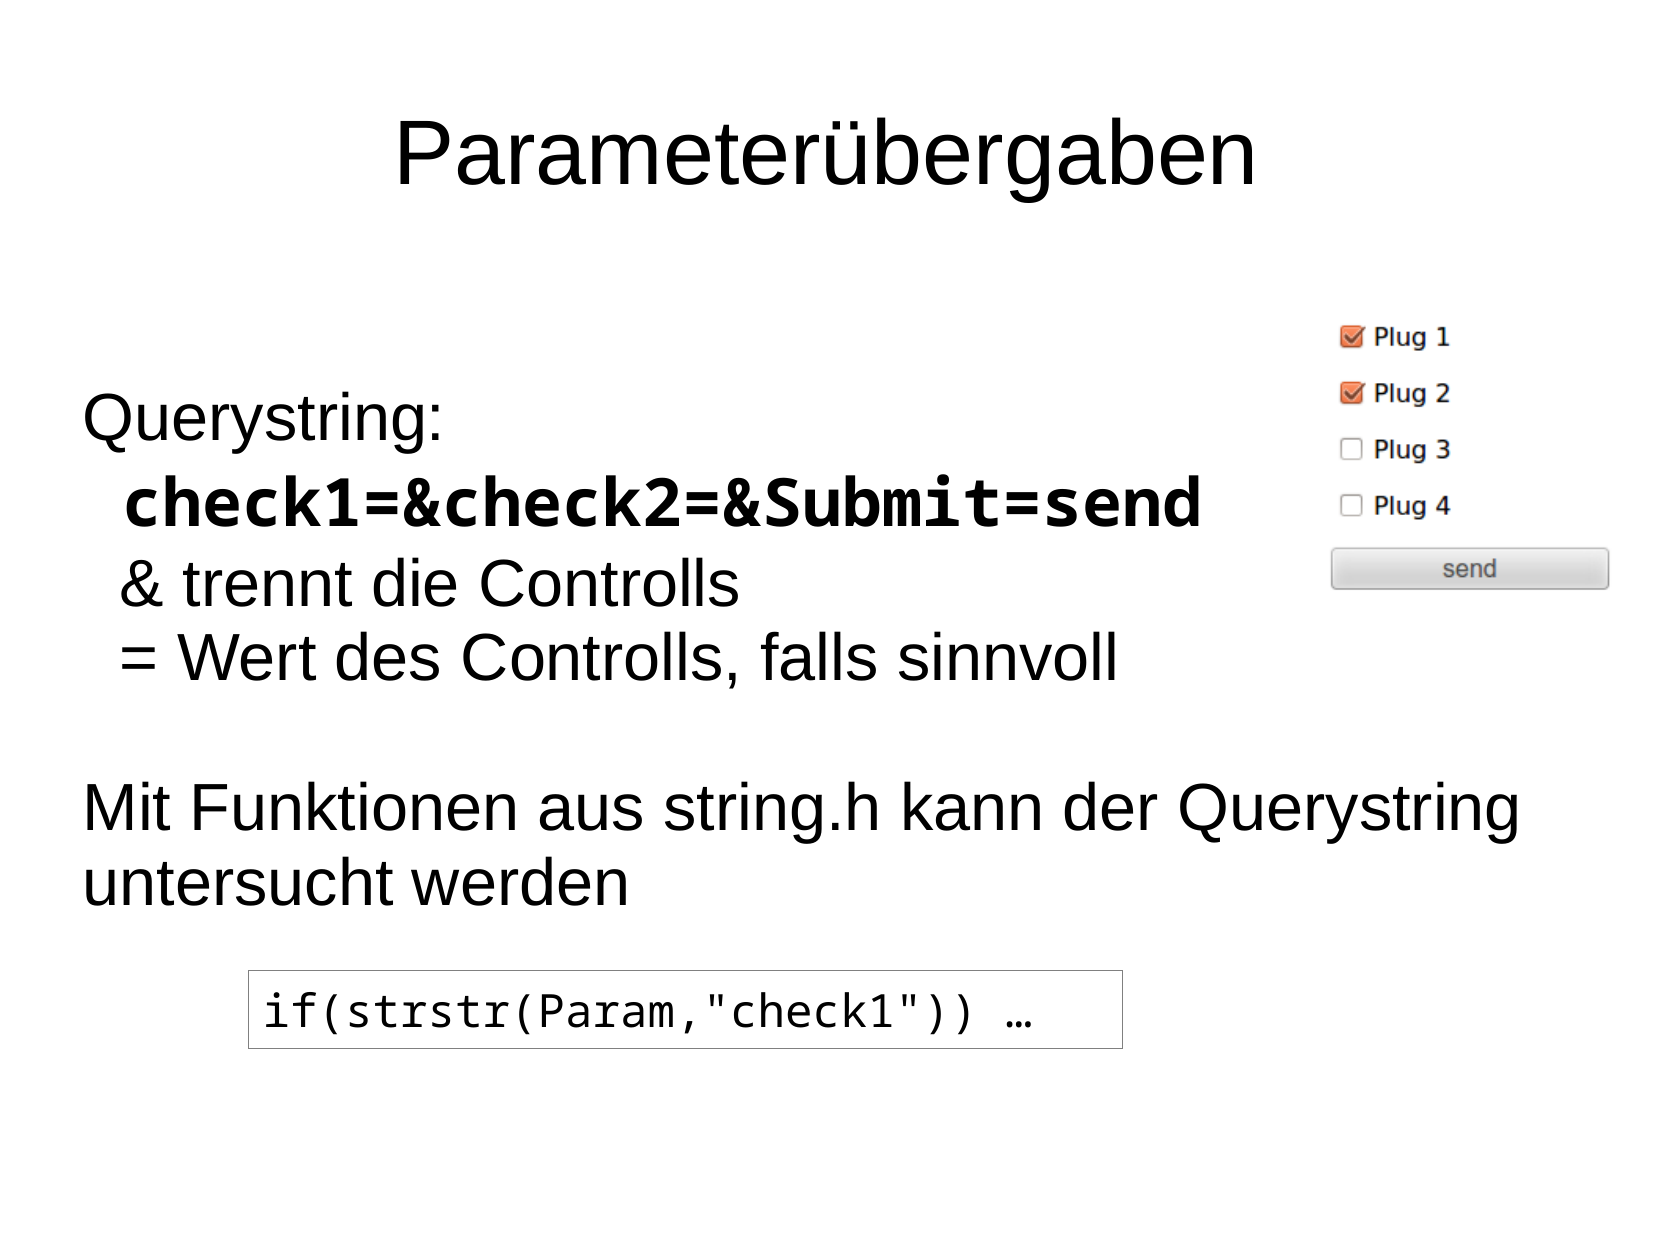

# Parameterübergaben
Querystring:
 check1=&check2=&Submit=send
 & trennt die Controlls
 = Wert des Controlls, falls sinnvoll
Mit Funktionen aus string.h kann der Querystring untersucht werden
if(strstr(Param,"check1")) …